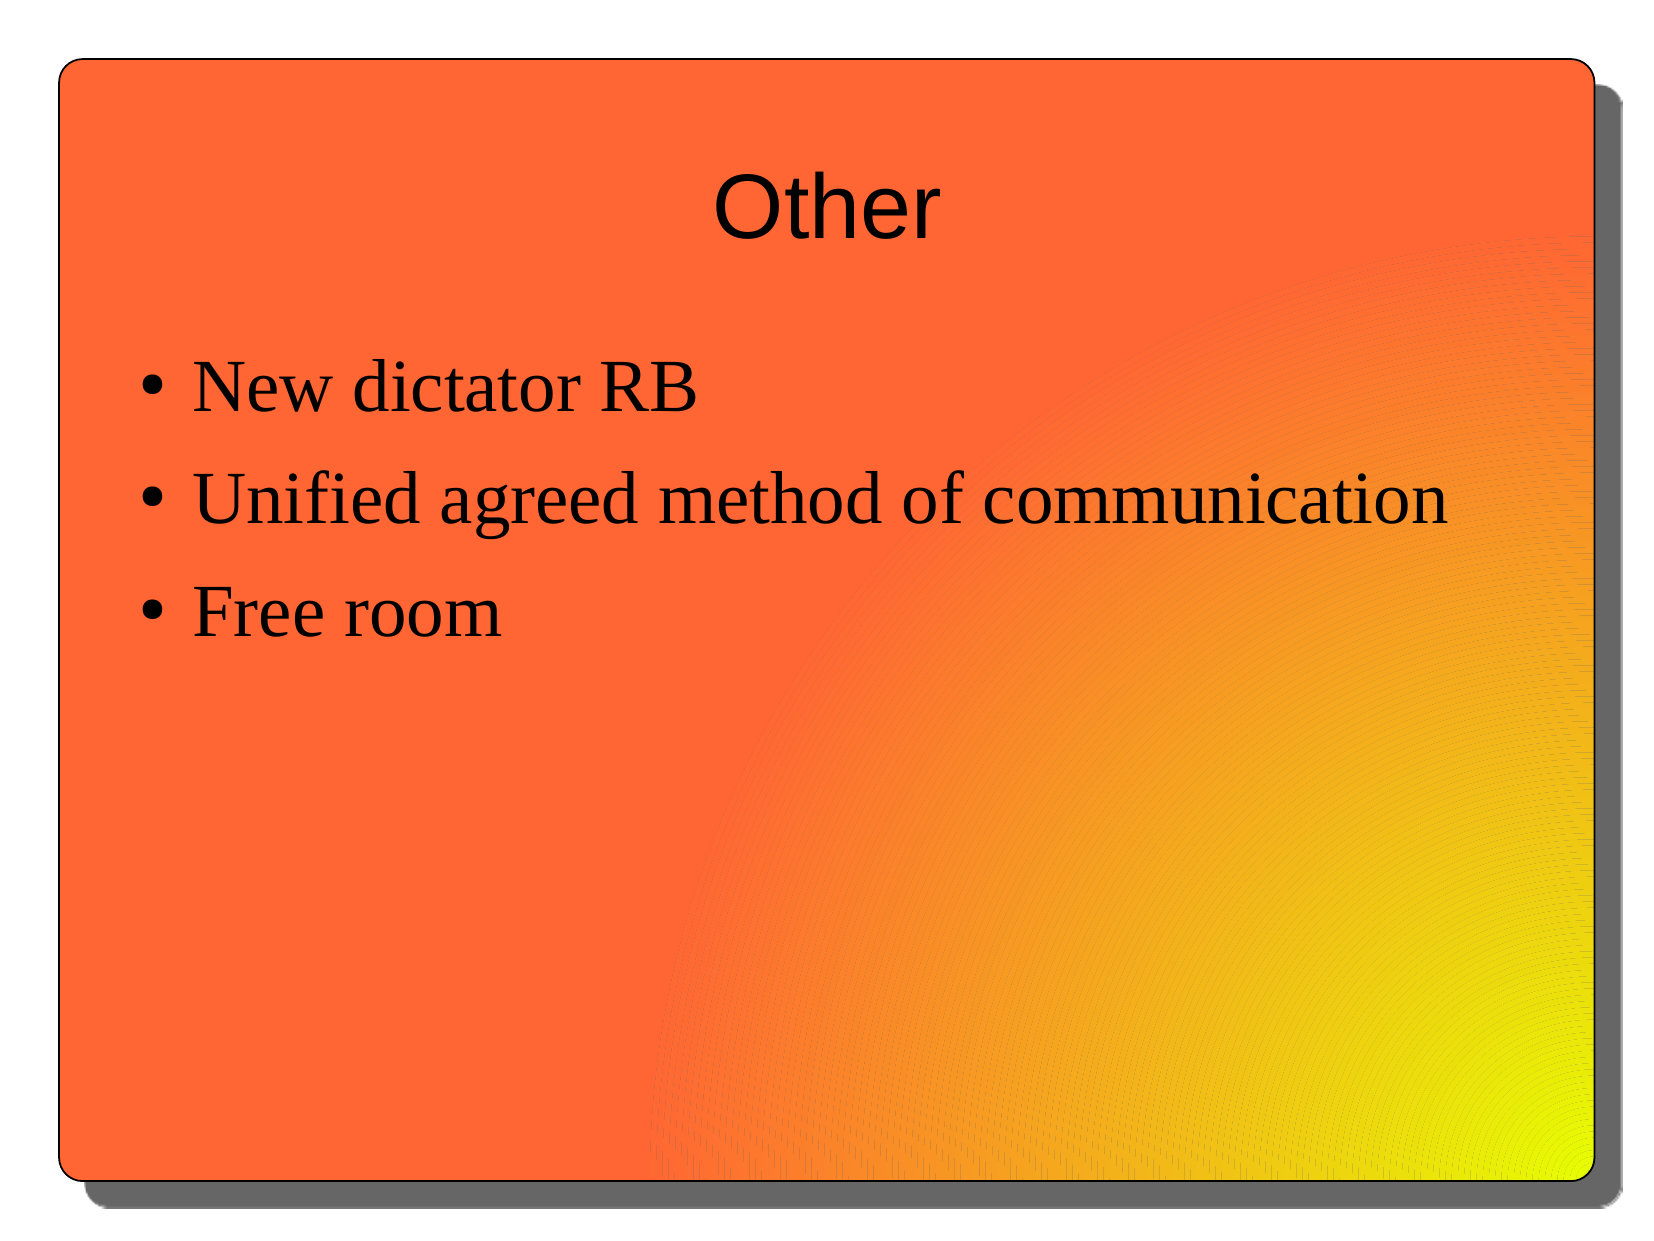

# Other
New dictator RB
Unified agreed method of communication
Free room